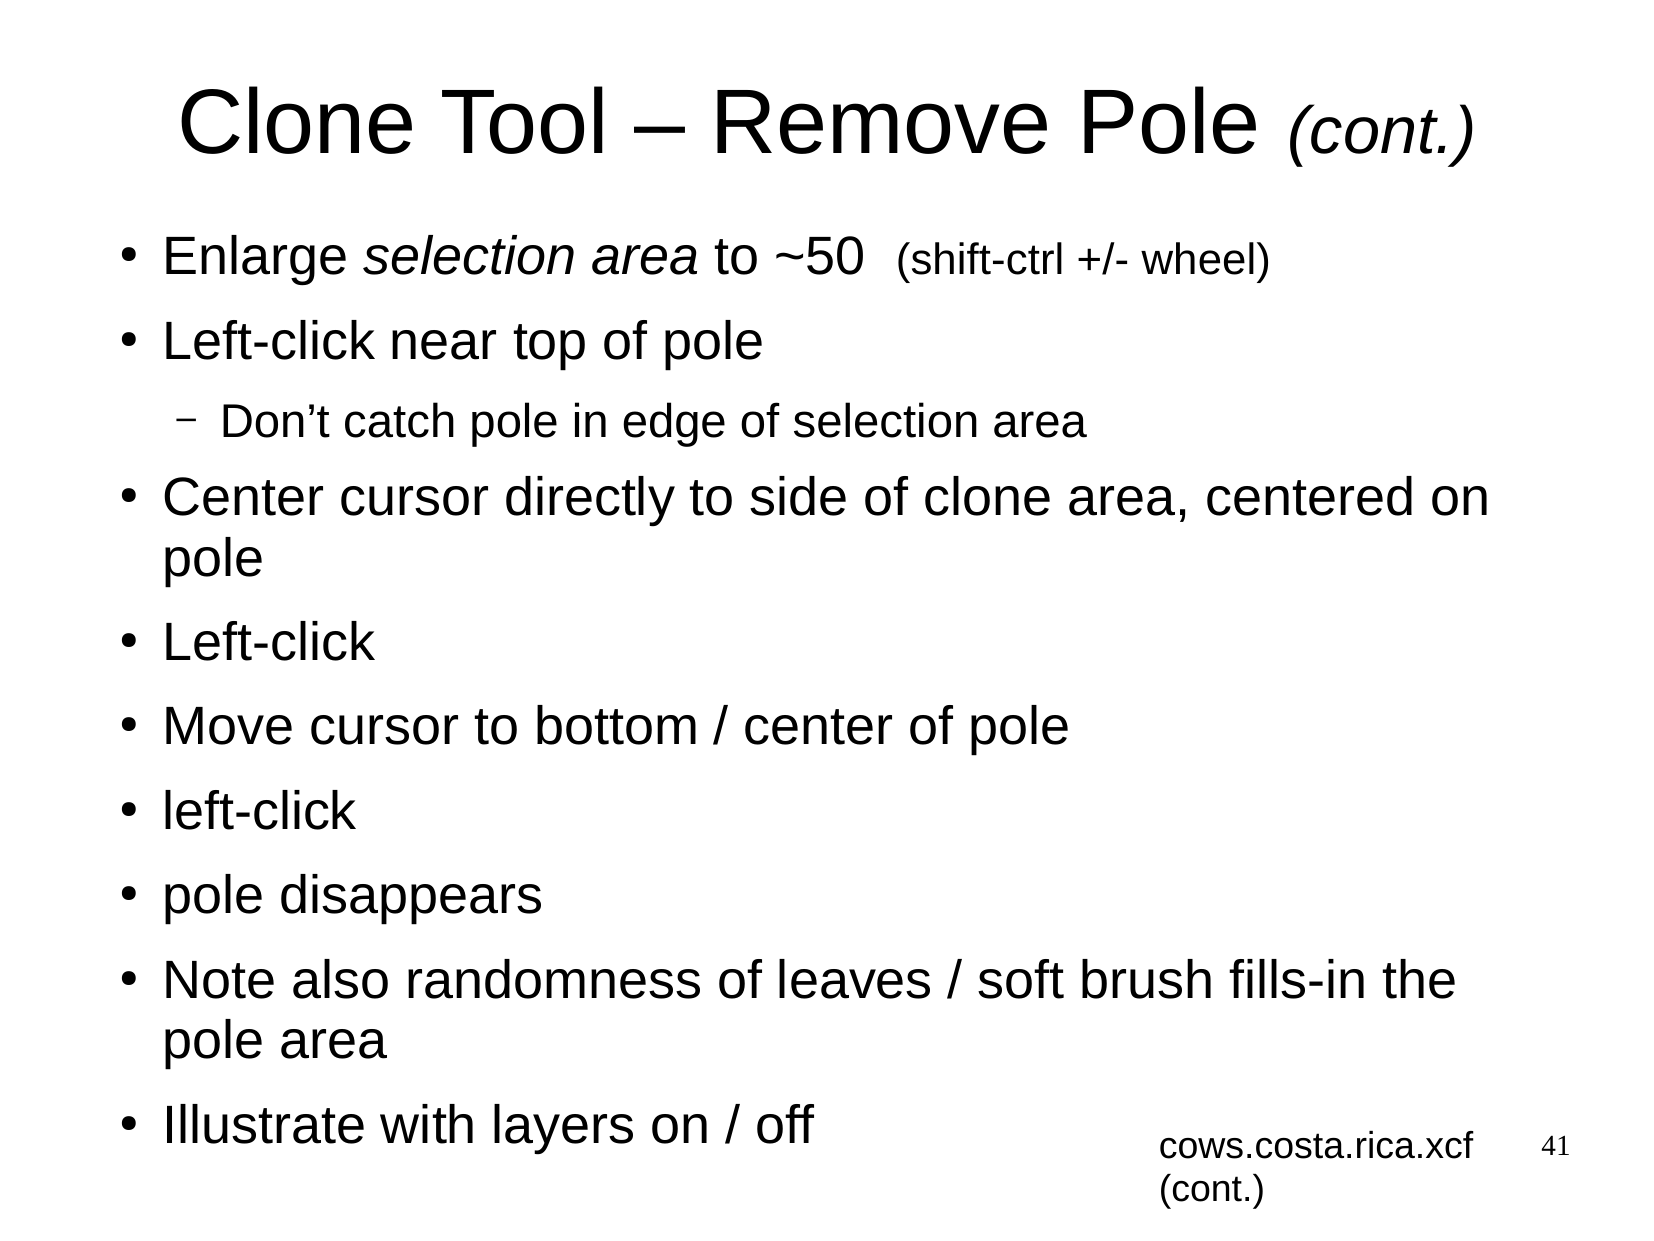

# Clone Tool – Remove Pole (cont.)
Enlarge selection area to ~50 (shift-ctrl +/- wheel)
Left-click near top of pole
Don’t catch pole in edge of selection area
Center cursor directly to side of clone area, centered on pole
Left-click
Move cursor to bottom / center of pole
left-click
pole disappears
Note also randomness of leaves / soft brush fills-in the pole area
Illustrate with layers on / off
cows.costa.rica.xcf
(cont.)
41